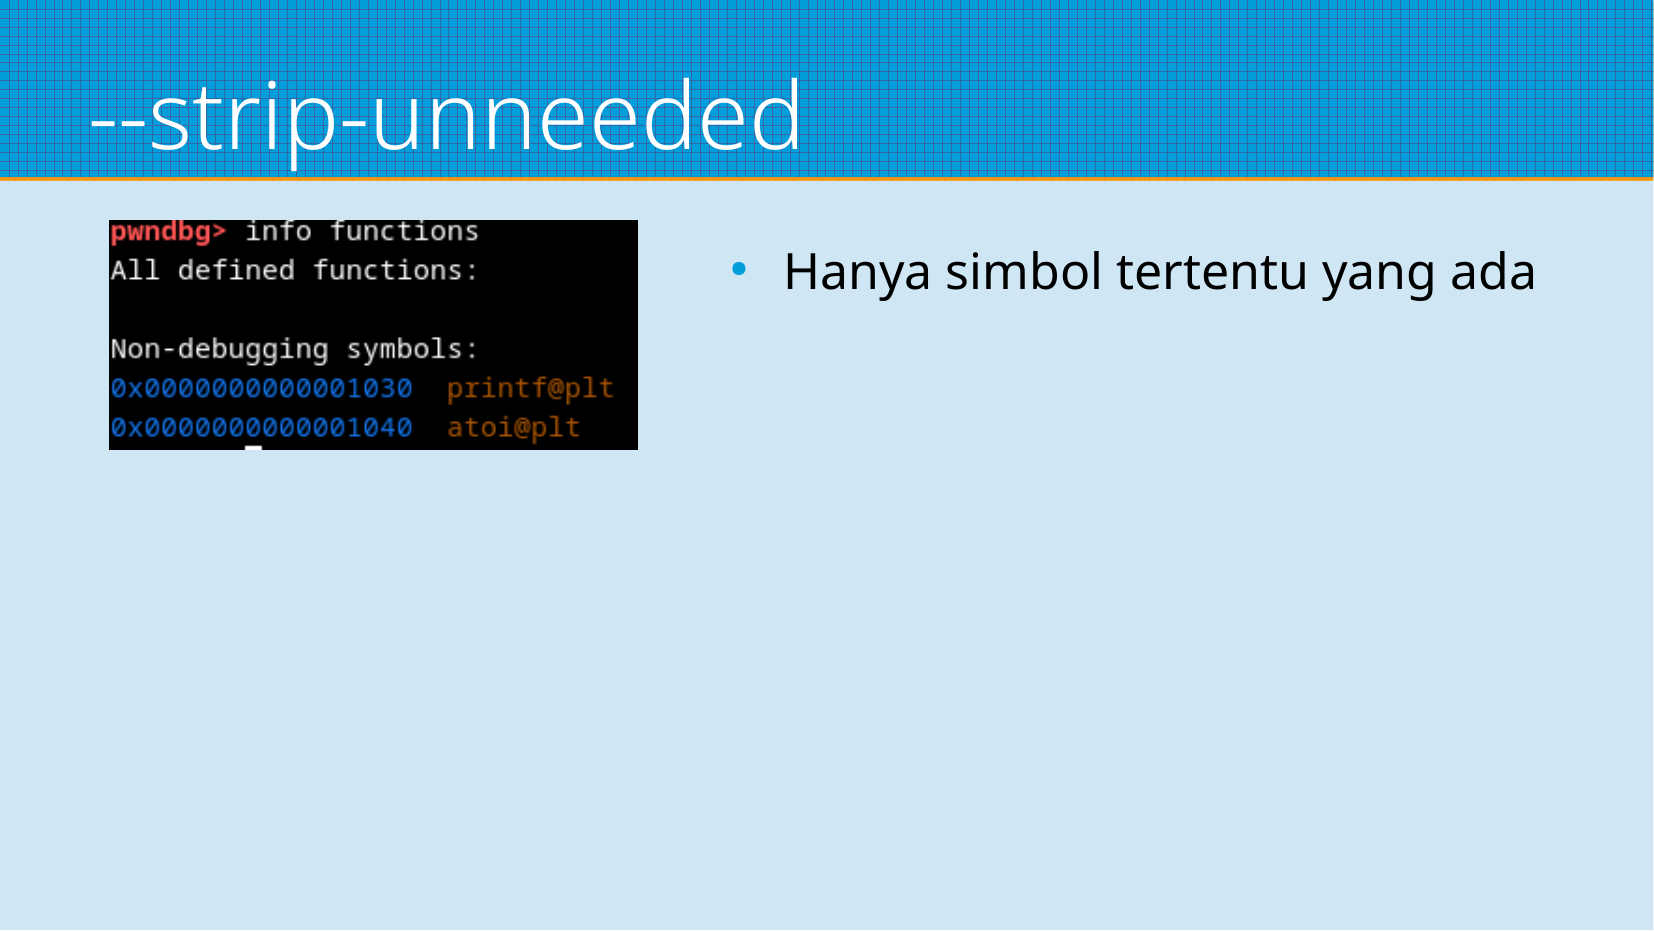

# --strip-unneeded
Hanya simbol tertentu yang ada